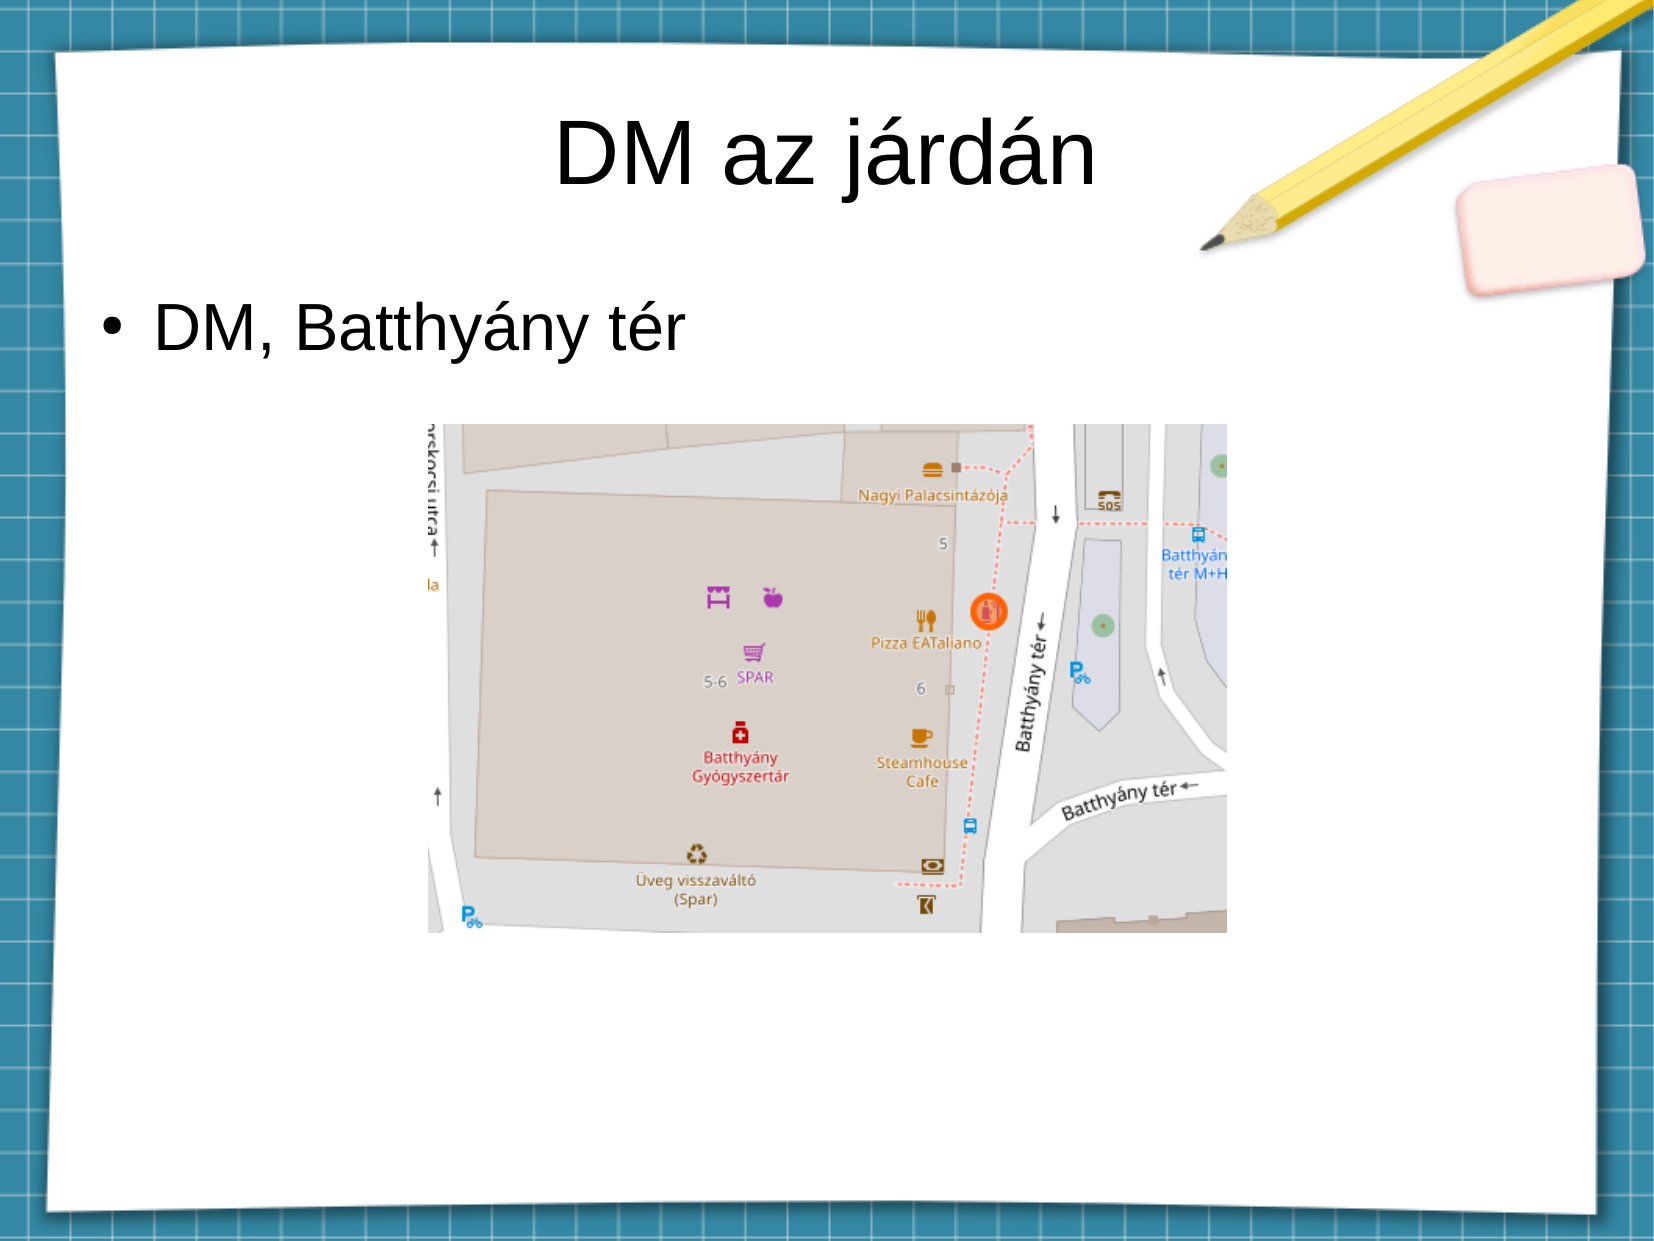

# DM az járdán
DM, Batthyány tér